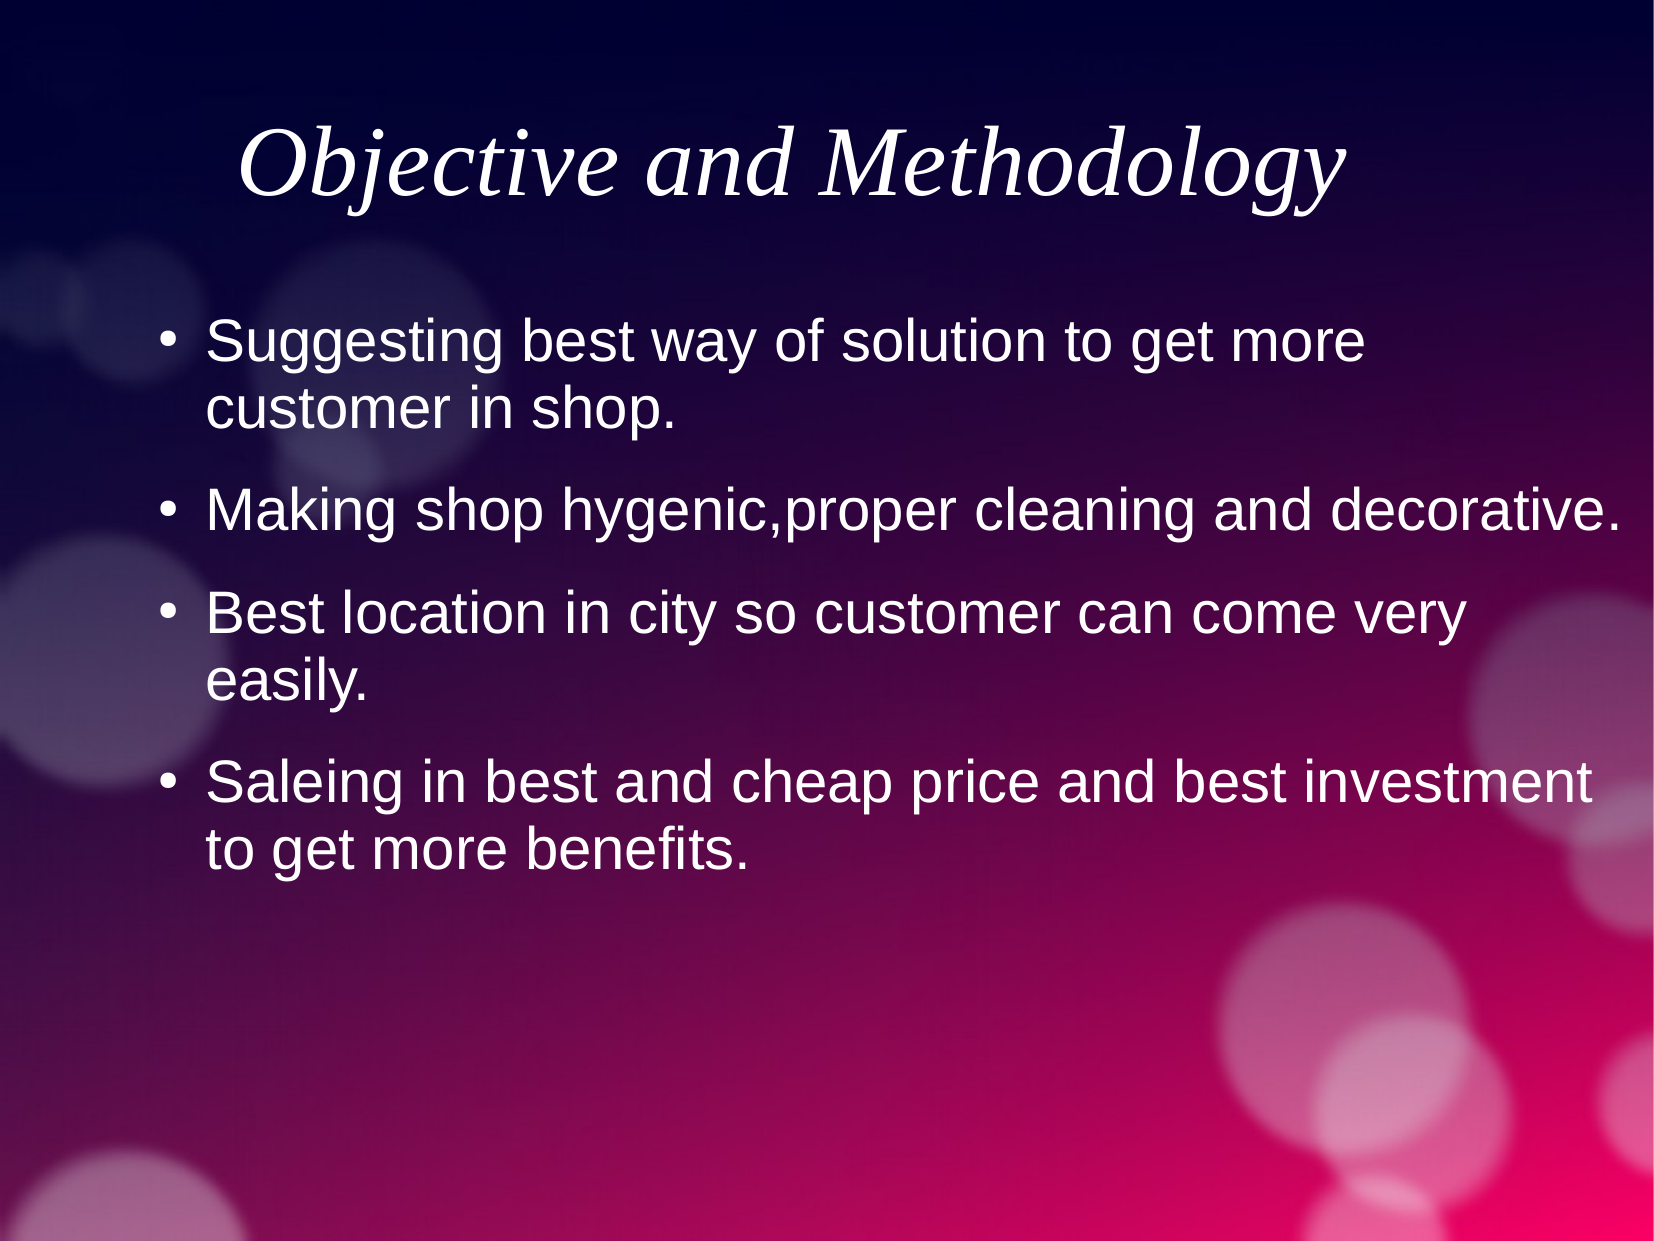

# Objective and Methodology
Suggesting best way of solution to get more customer in shop.
Making shop hygenic,proper cleaning and decorative.
Best location in city so customer can come very easily.
Saleing in best and cheap price and best investment to get more benefits.